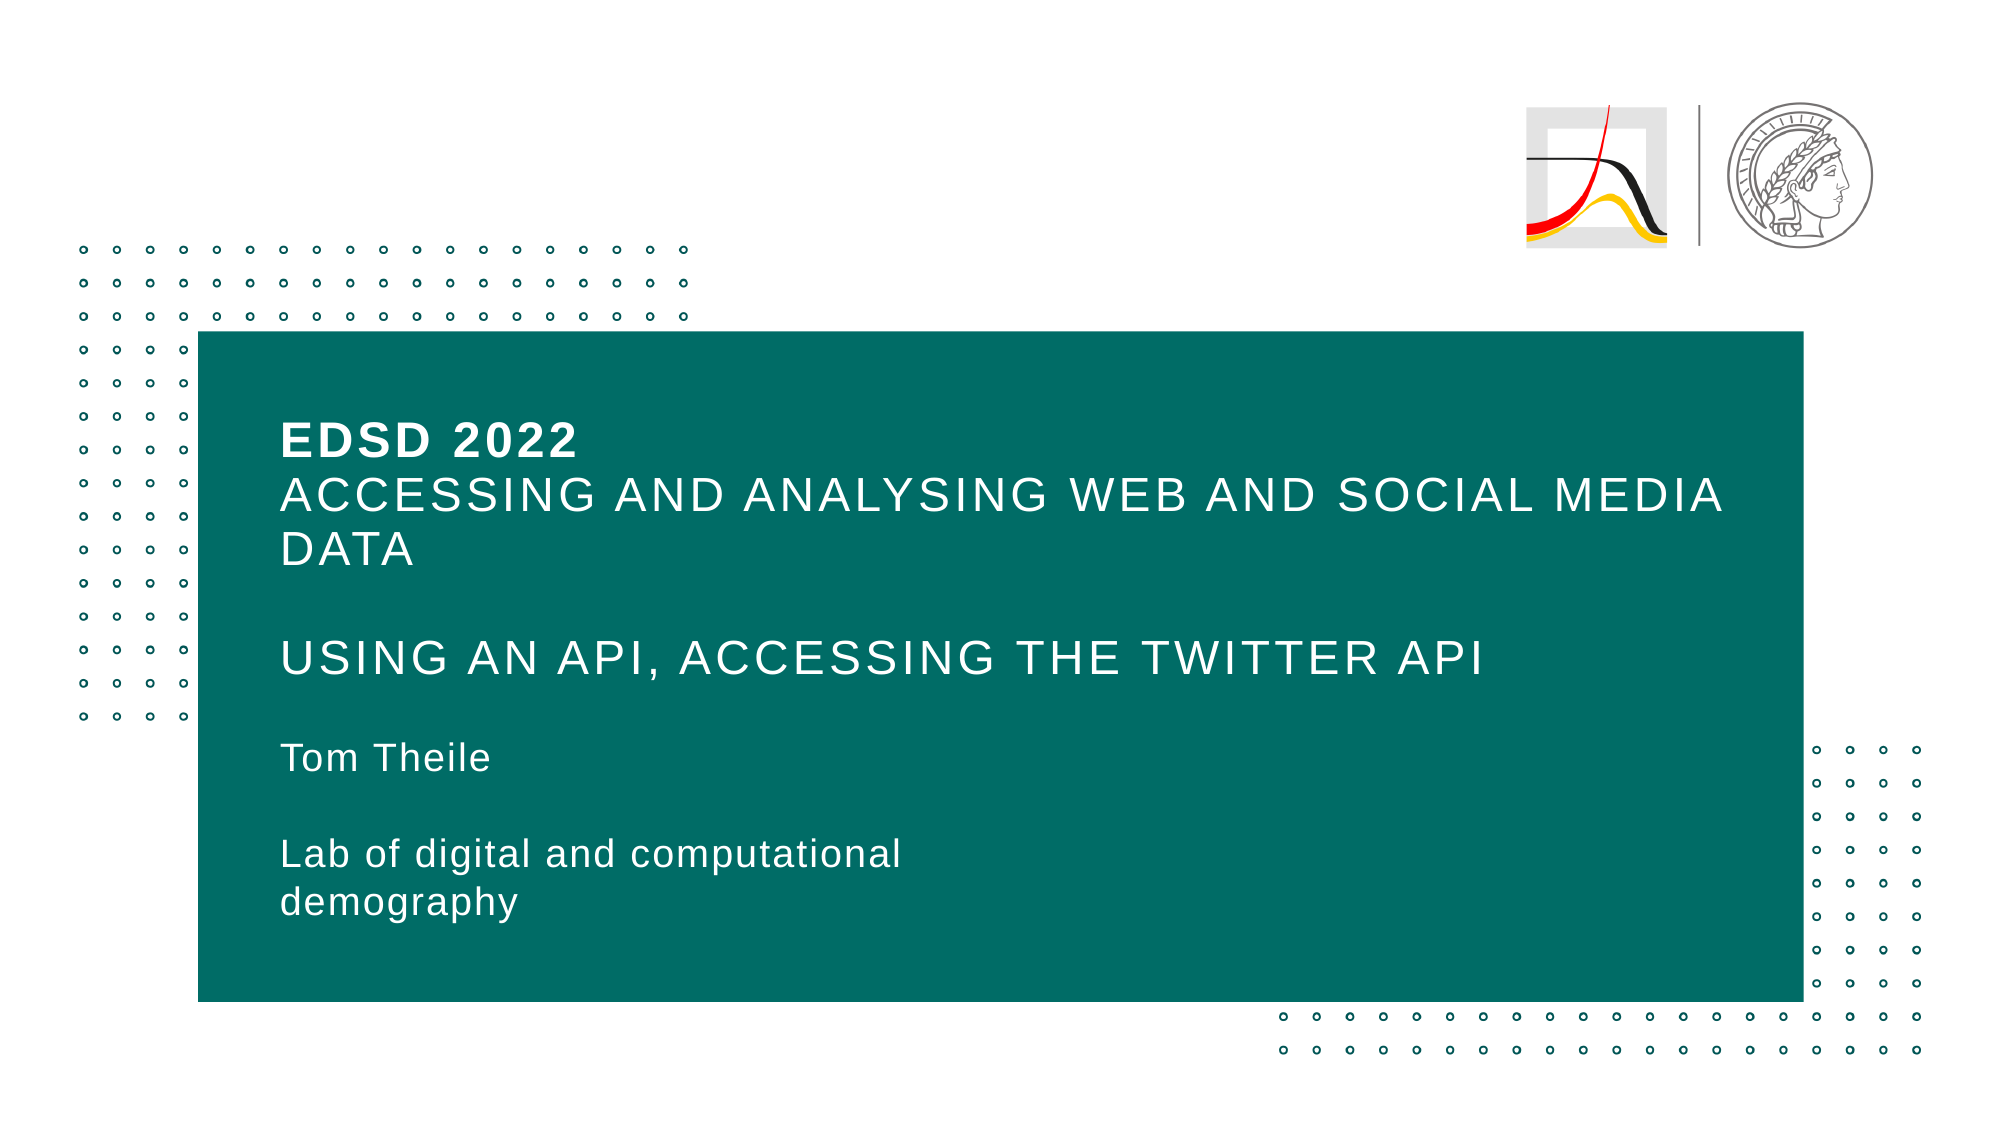

# EDSD 2022 Accessing and analysing web and social media data Using an API, accessing the Twitter API
Tom Theile
Lab of digital and computational demography